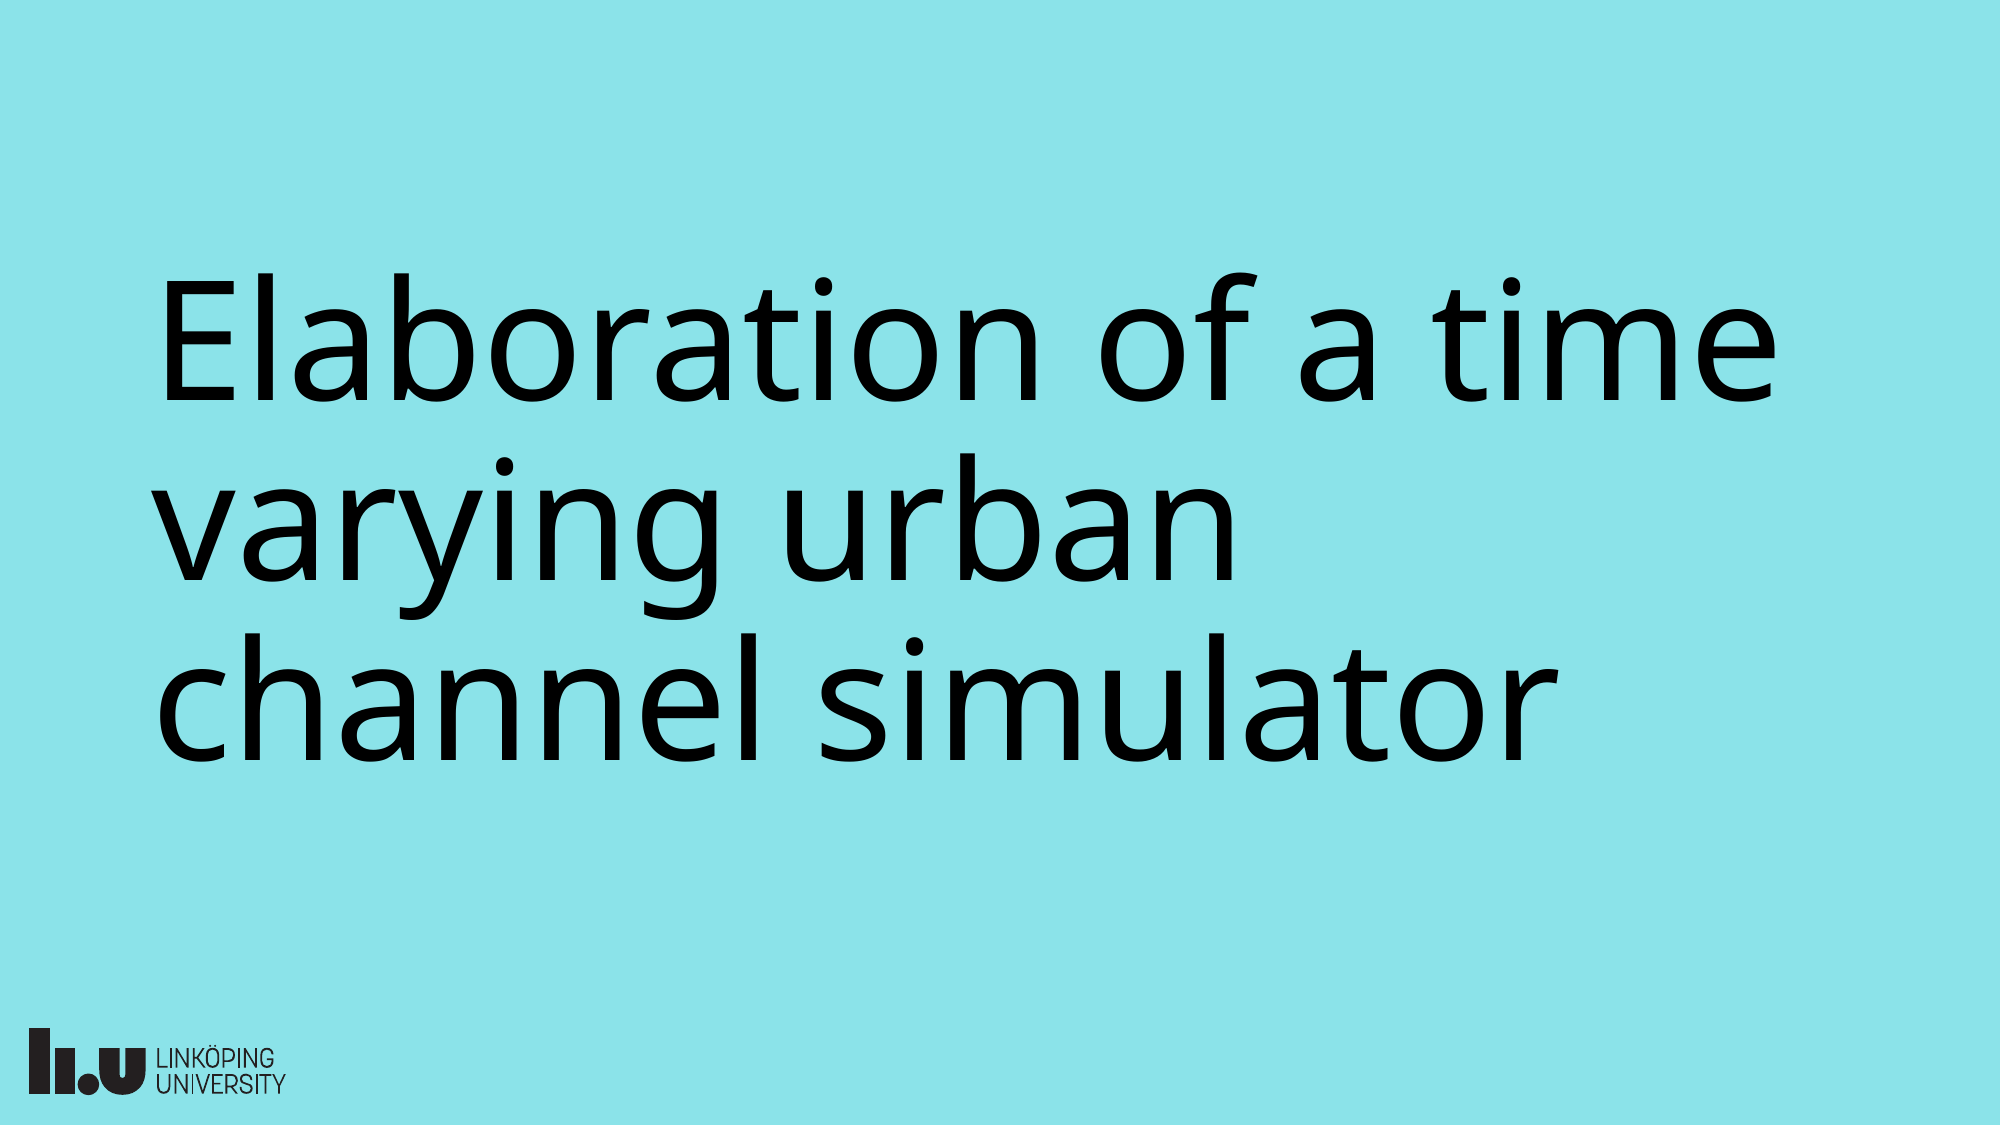

# Elaboration of a time varying urban channel simulator